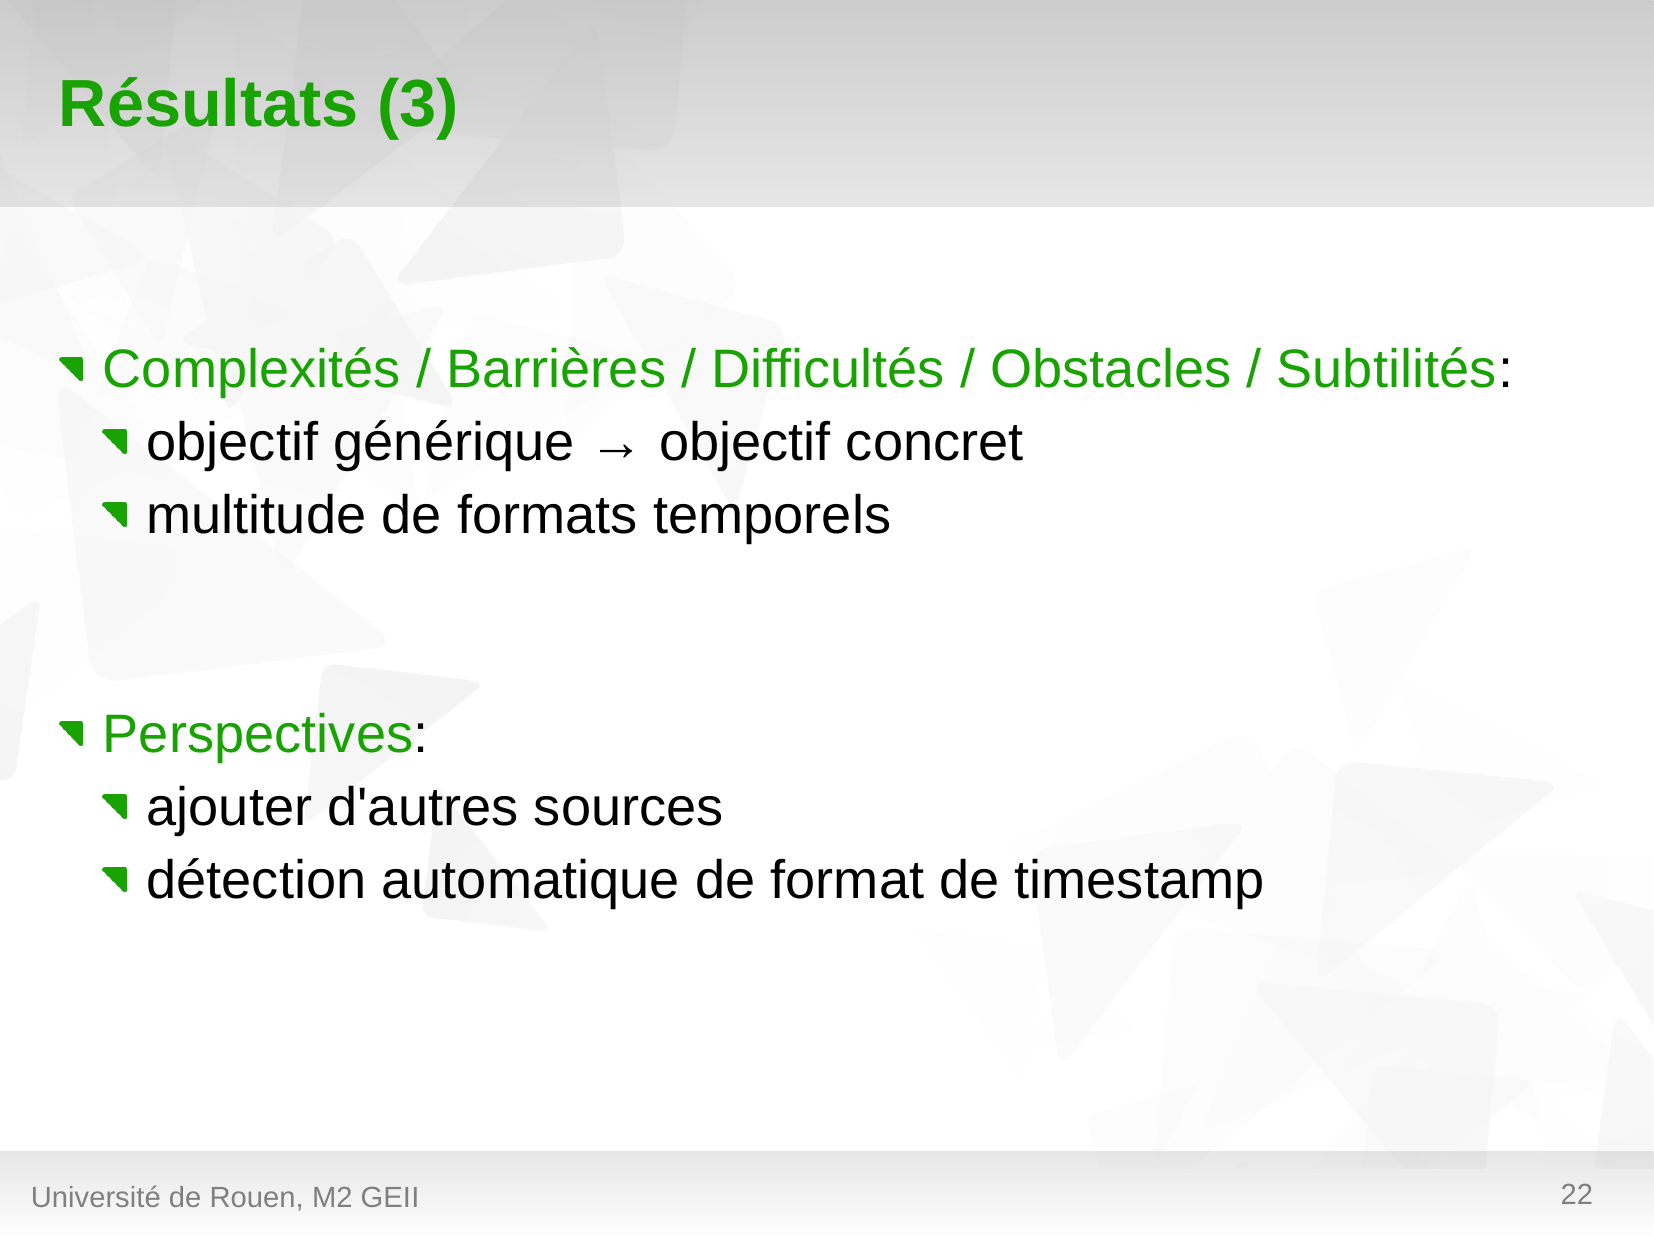

# Résultats (3)
Complexités / Barrières / Difficultés / Obstacles / Subtilités:
objectif générique → objectif concret
multitude de formats temporels
Perspectives:
ajouter d'autres sources
détection automatique de format de timestamp
22
Université de Rouen, M2 GEII